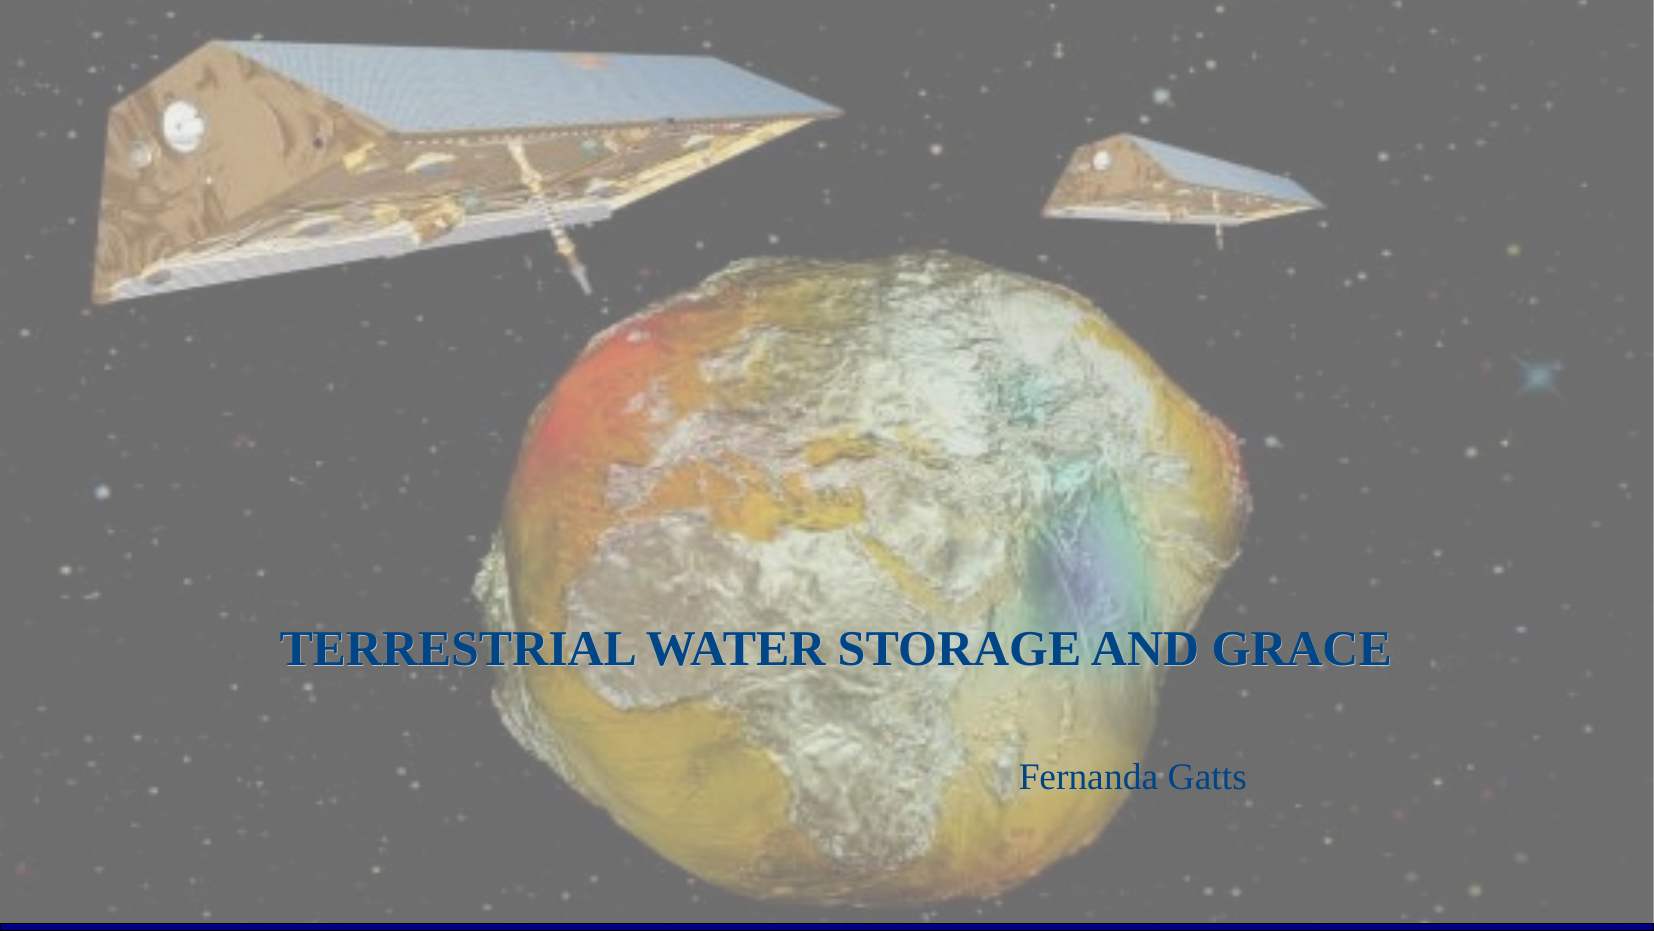

# TERRESTRIAL WATER STORAGE AND GRACE
Fernanda Gatts